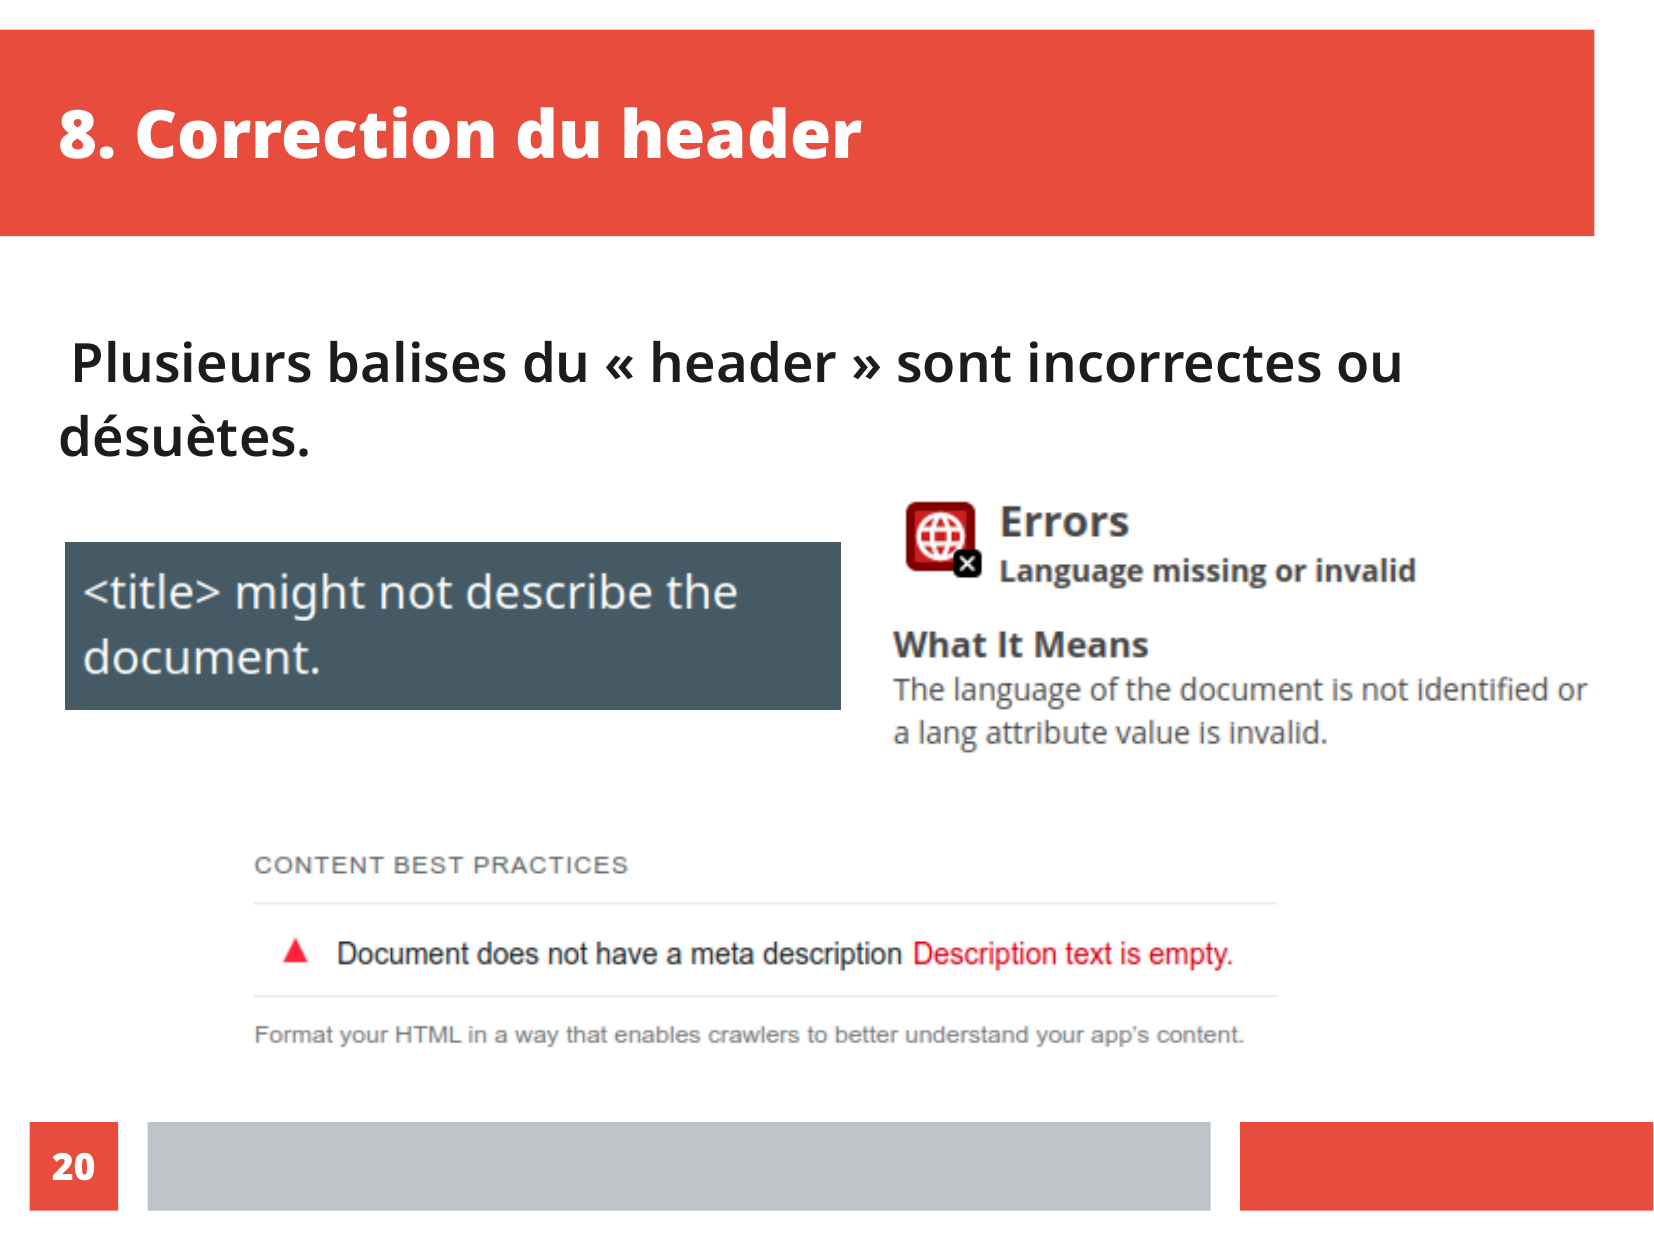

# 8. Correction du header
Plusieurs balises du « header » sont incorrectes ou désuètes.
20